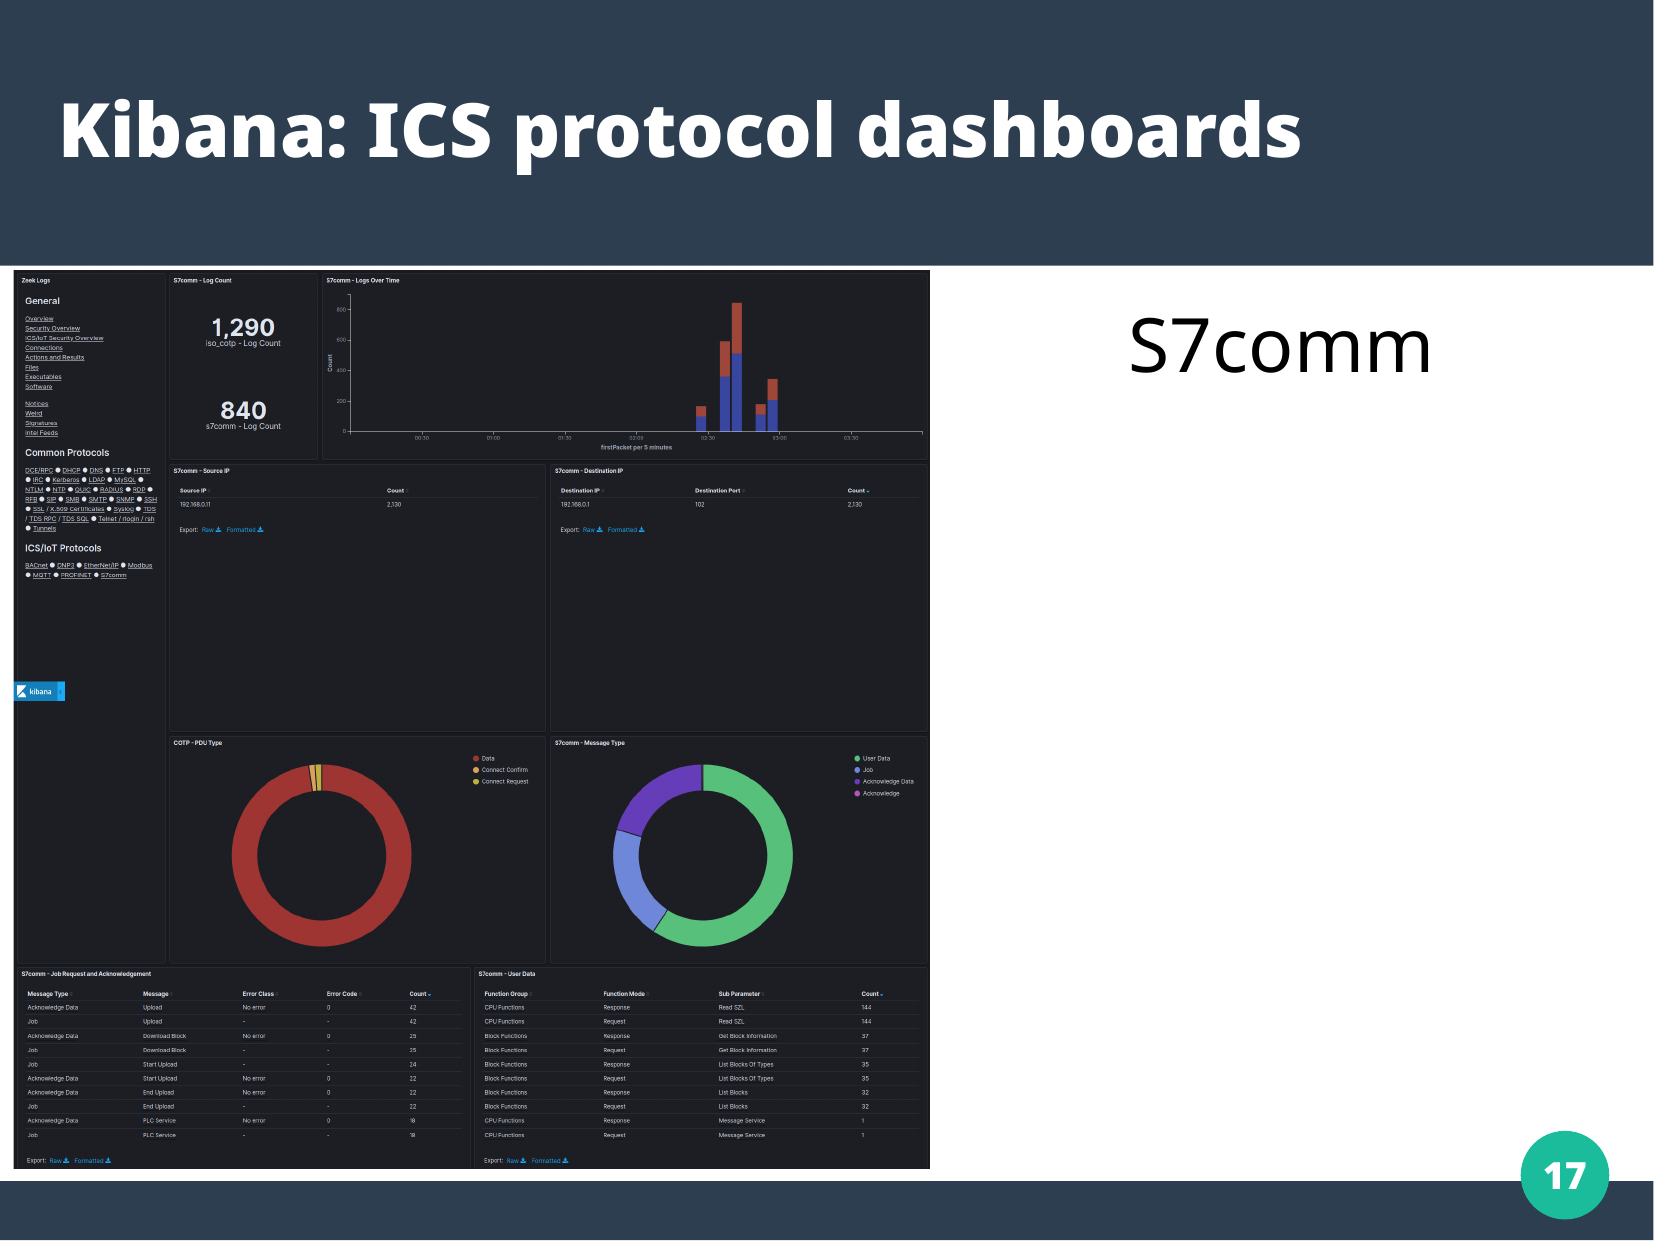

# Kibana: ICS protocol dashboards
S7comm
17